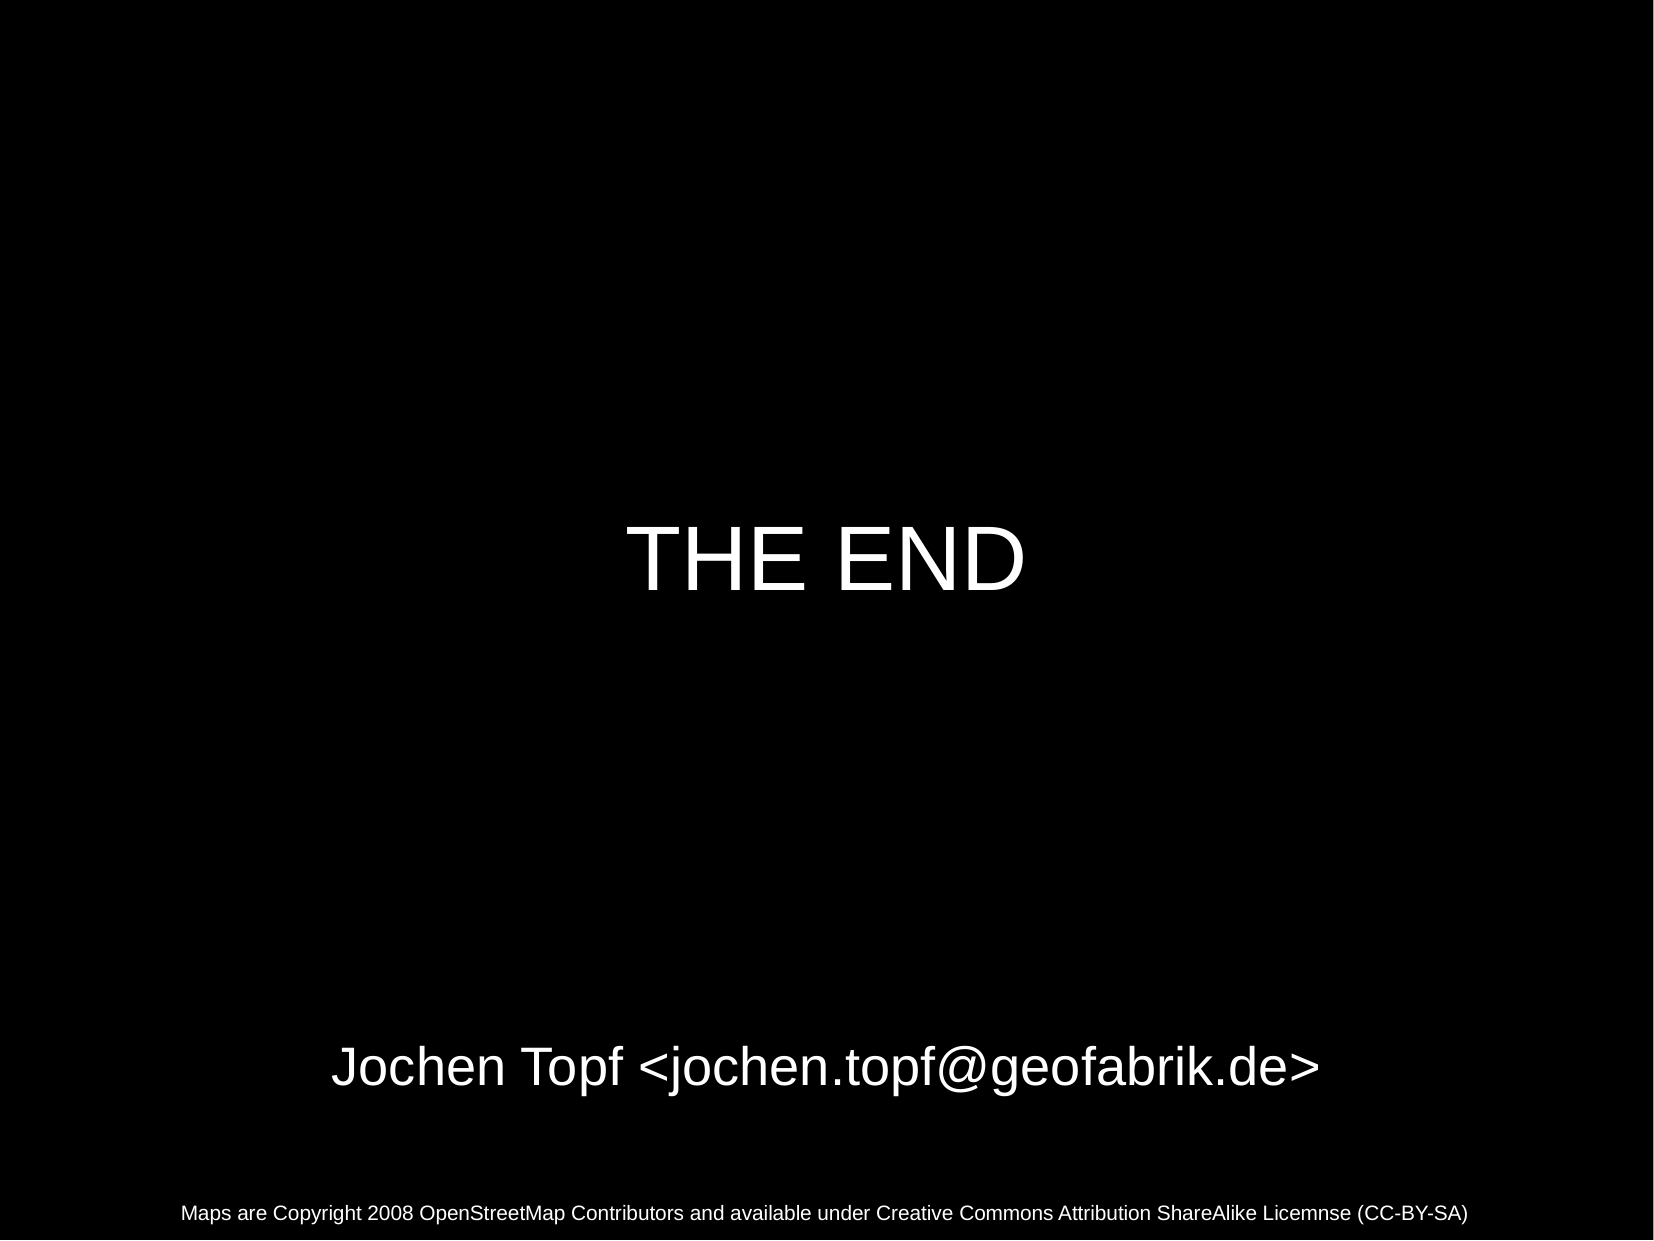

THE END
# Jochen Topf <jochen.topf@geofabrik.de>
Maps are Copyright 2008 OpenStreetMap Contributors and available under Creative Commons Attribution ShareAlike Licemnse (CC-BY-SA)